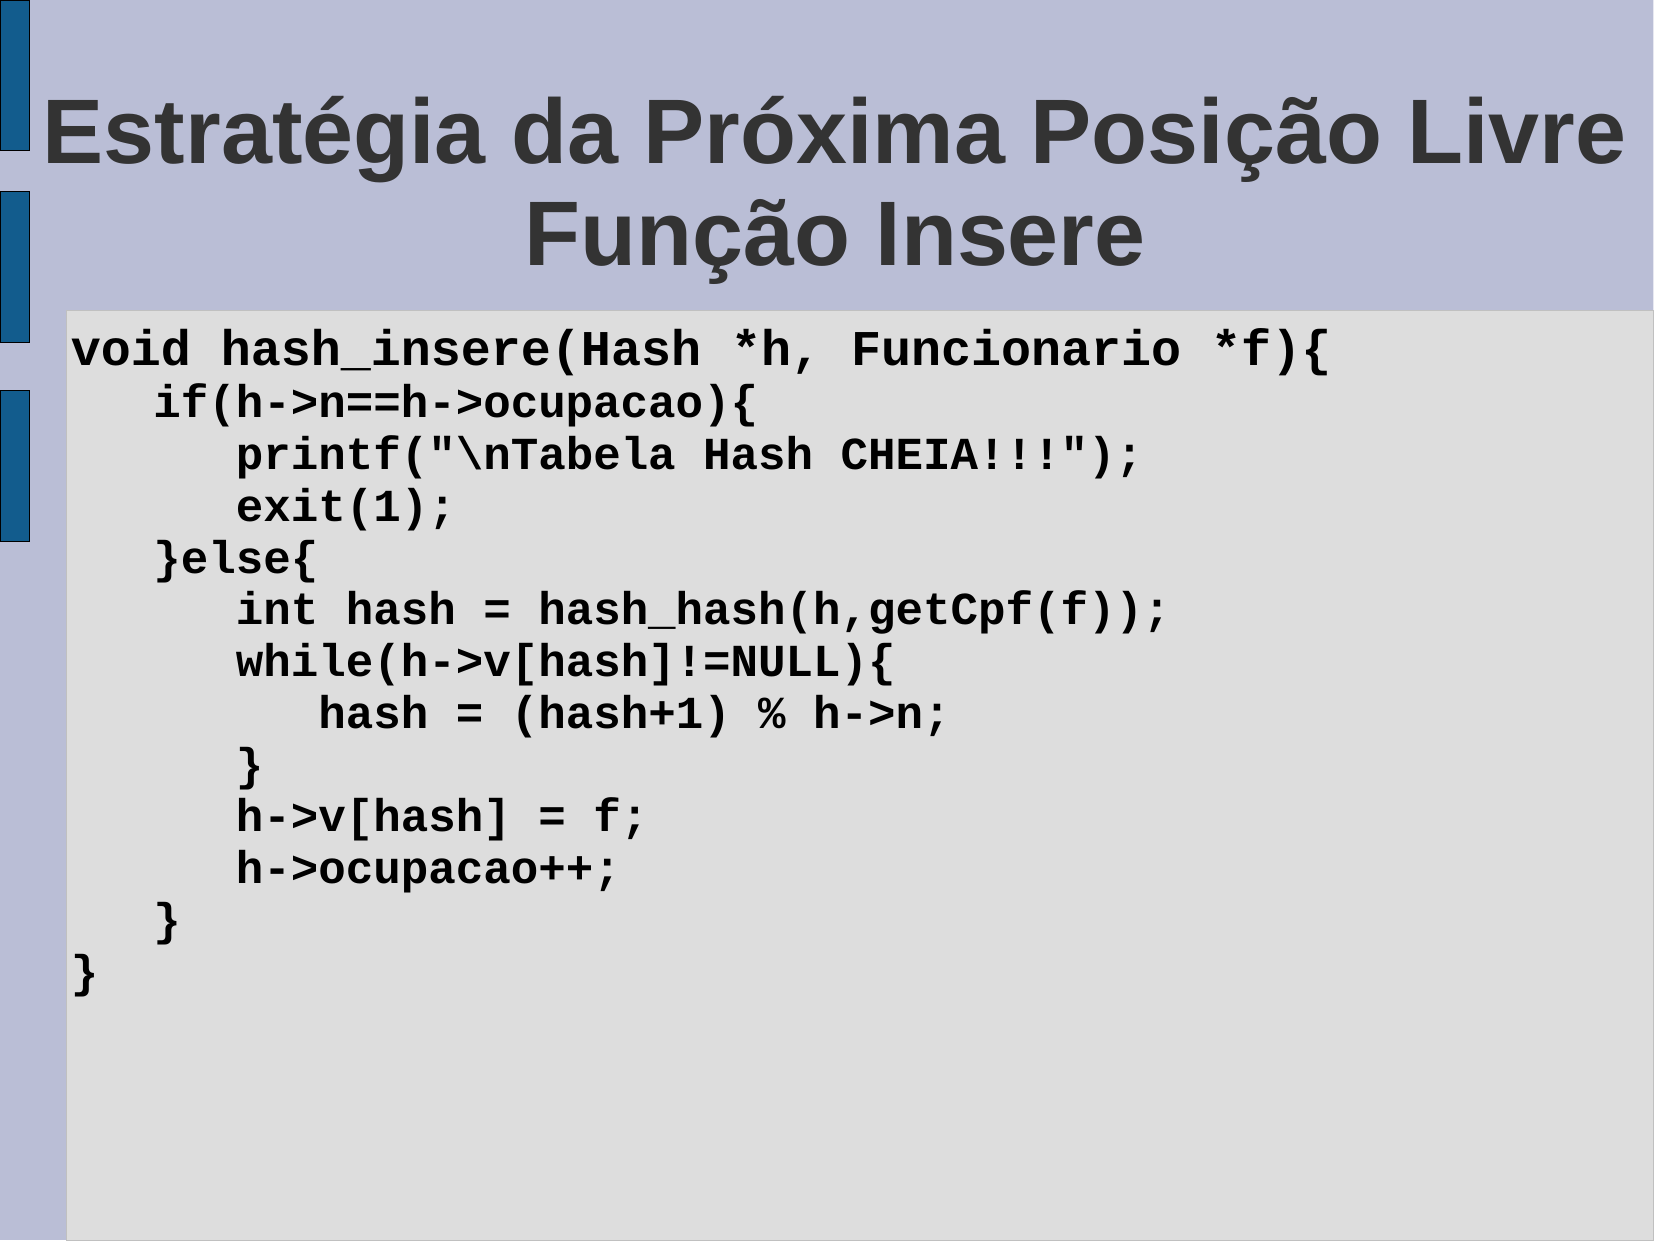

# Estratégia da Próxima Posição Livre Função Insere
void hash_insere(Hash *h, Funcionario *f){
 if(h->n==h->ocupacao){
 printf("\nTabela Hash CHEIA!!!");
 exit(1);
 }else{
 int hash = hash_hash(h,getCpf(f));
 while(h->v[hash]!=NULL){
 hash = (hash+1) % h->n;
 }
 h->v[hash] = f;
 h->ocupacao++;
 }
}